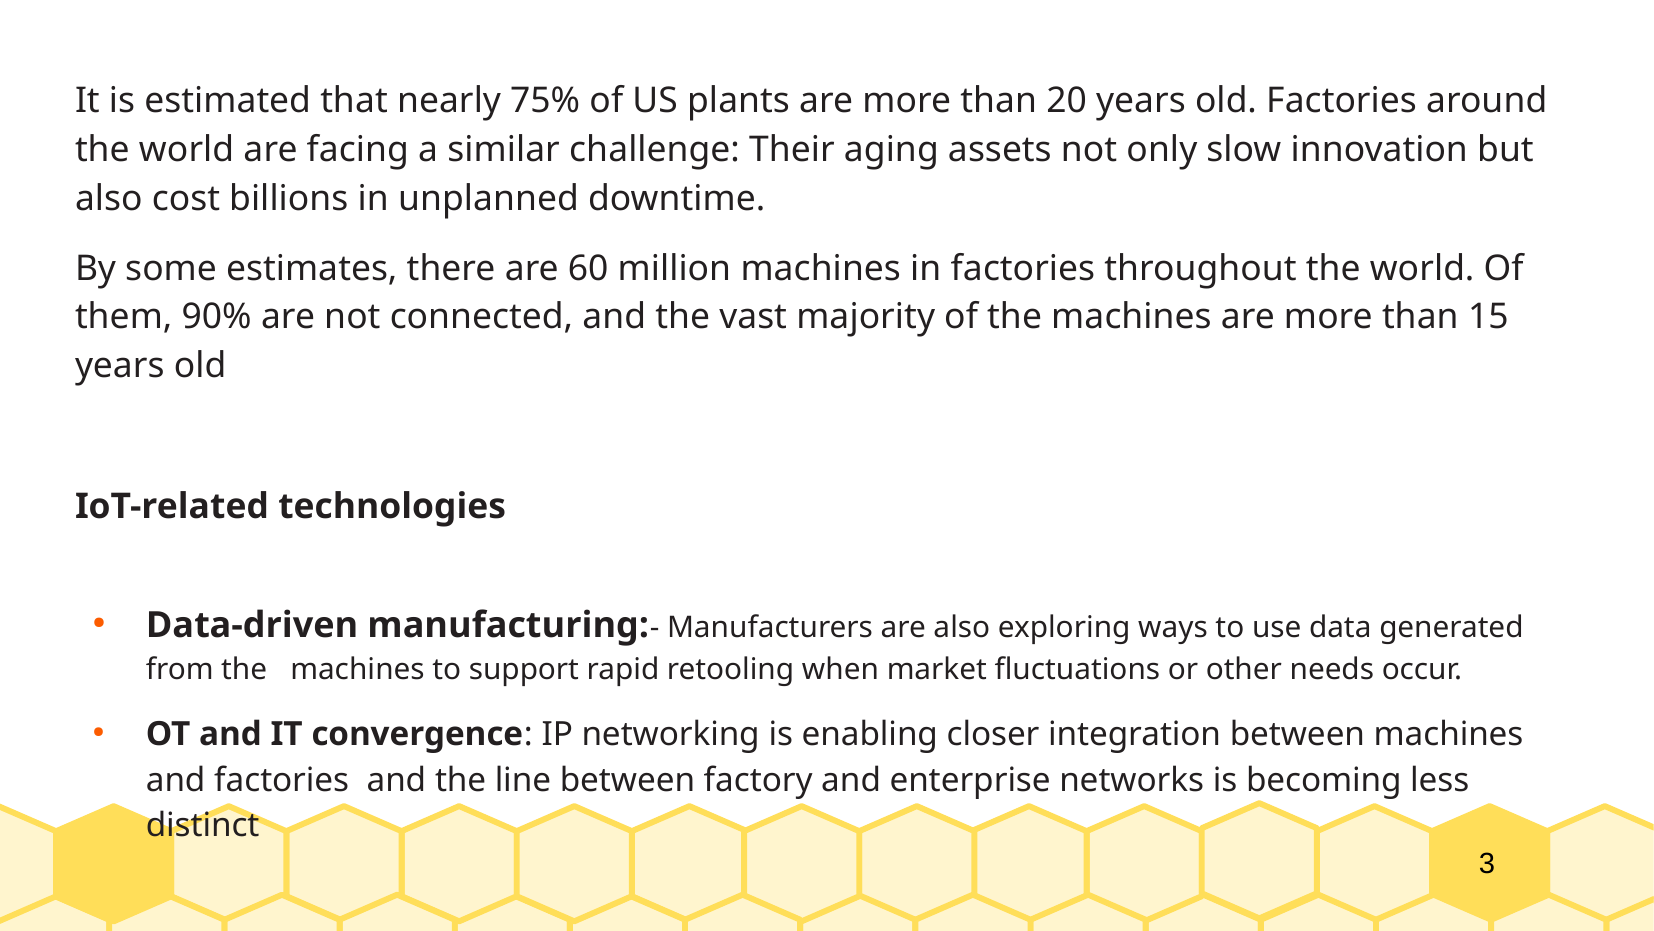

# It is estimated that nearly 75% of US plants are more than 20 years old. Factories around the world are facing a similar challenge: Their aging assets not only slow innovation but also cost billions in unplanned downtime.
By some estimates, there are 60 million machines in factories throughout the world. Of them, 90% are not connected, and the vast majority of the machines are more than 15 years old
IoT-related technologies
Data-driven manufacturing:- Manufacturers are also exploring ways to use data generated from the machines to support rapid retooling when market fluctuations or other needs occur.
OT and IT convergence: IP networking is enabling closer integration between machines and factories and the line between factory and enterprise networks is becoming less distinct